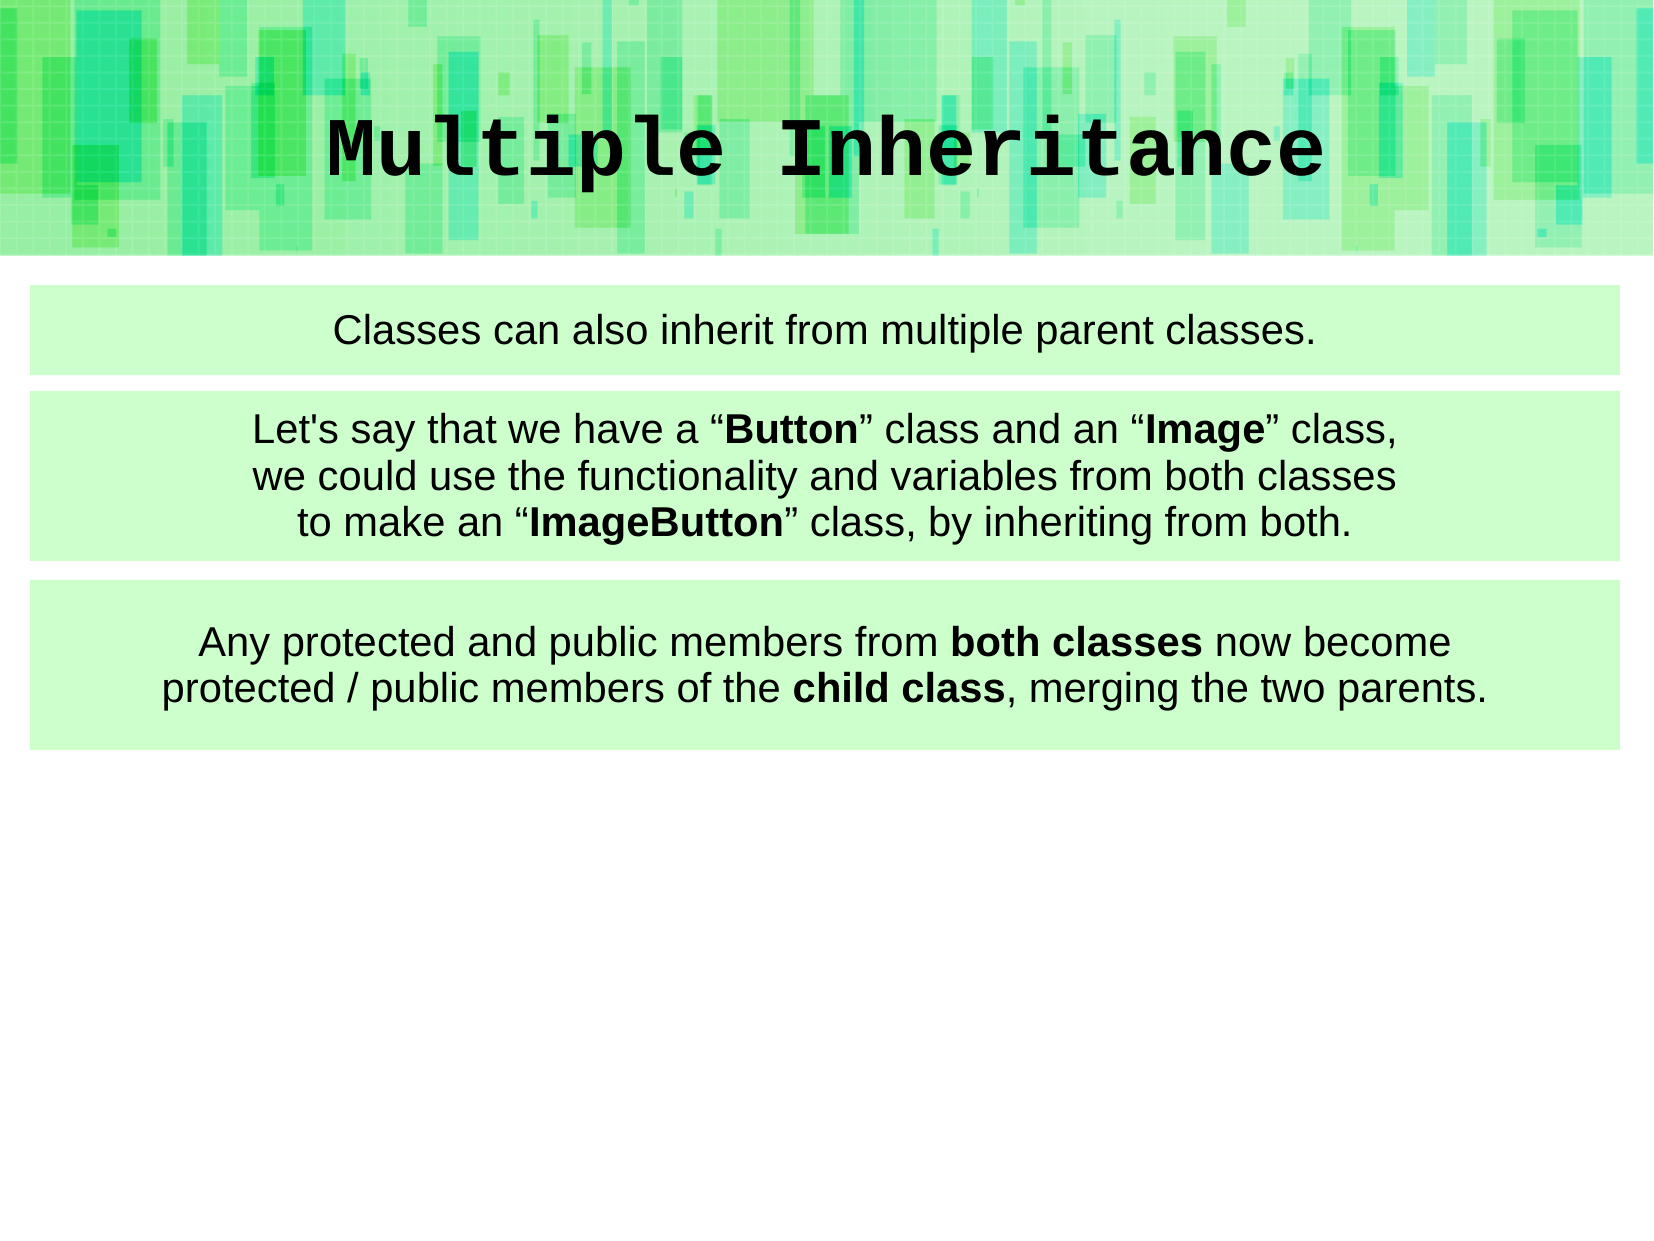

# Multiple Inheritance
Classes can also inherit from multiple parent classes.
Let's say that we have a “Button” class and an “Image” class,
we could use the functionality and variables from both classes
to make an “ImageButton” class, by inheriting from both.
Any protected and public members from both classes now become
protected / public members of the child class, merging the two parents.